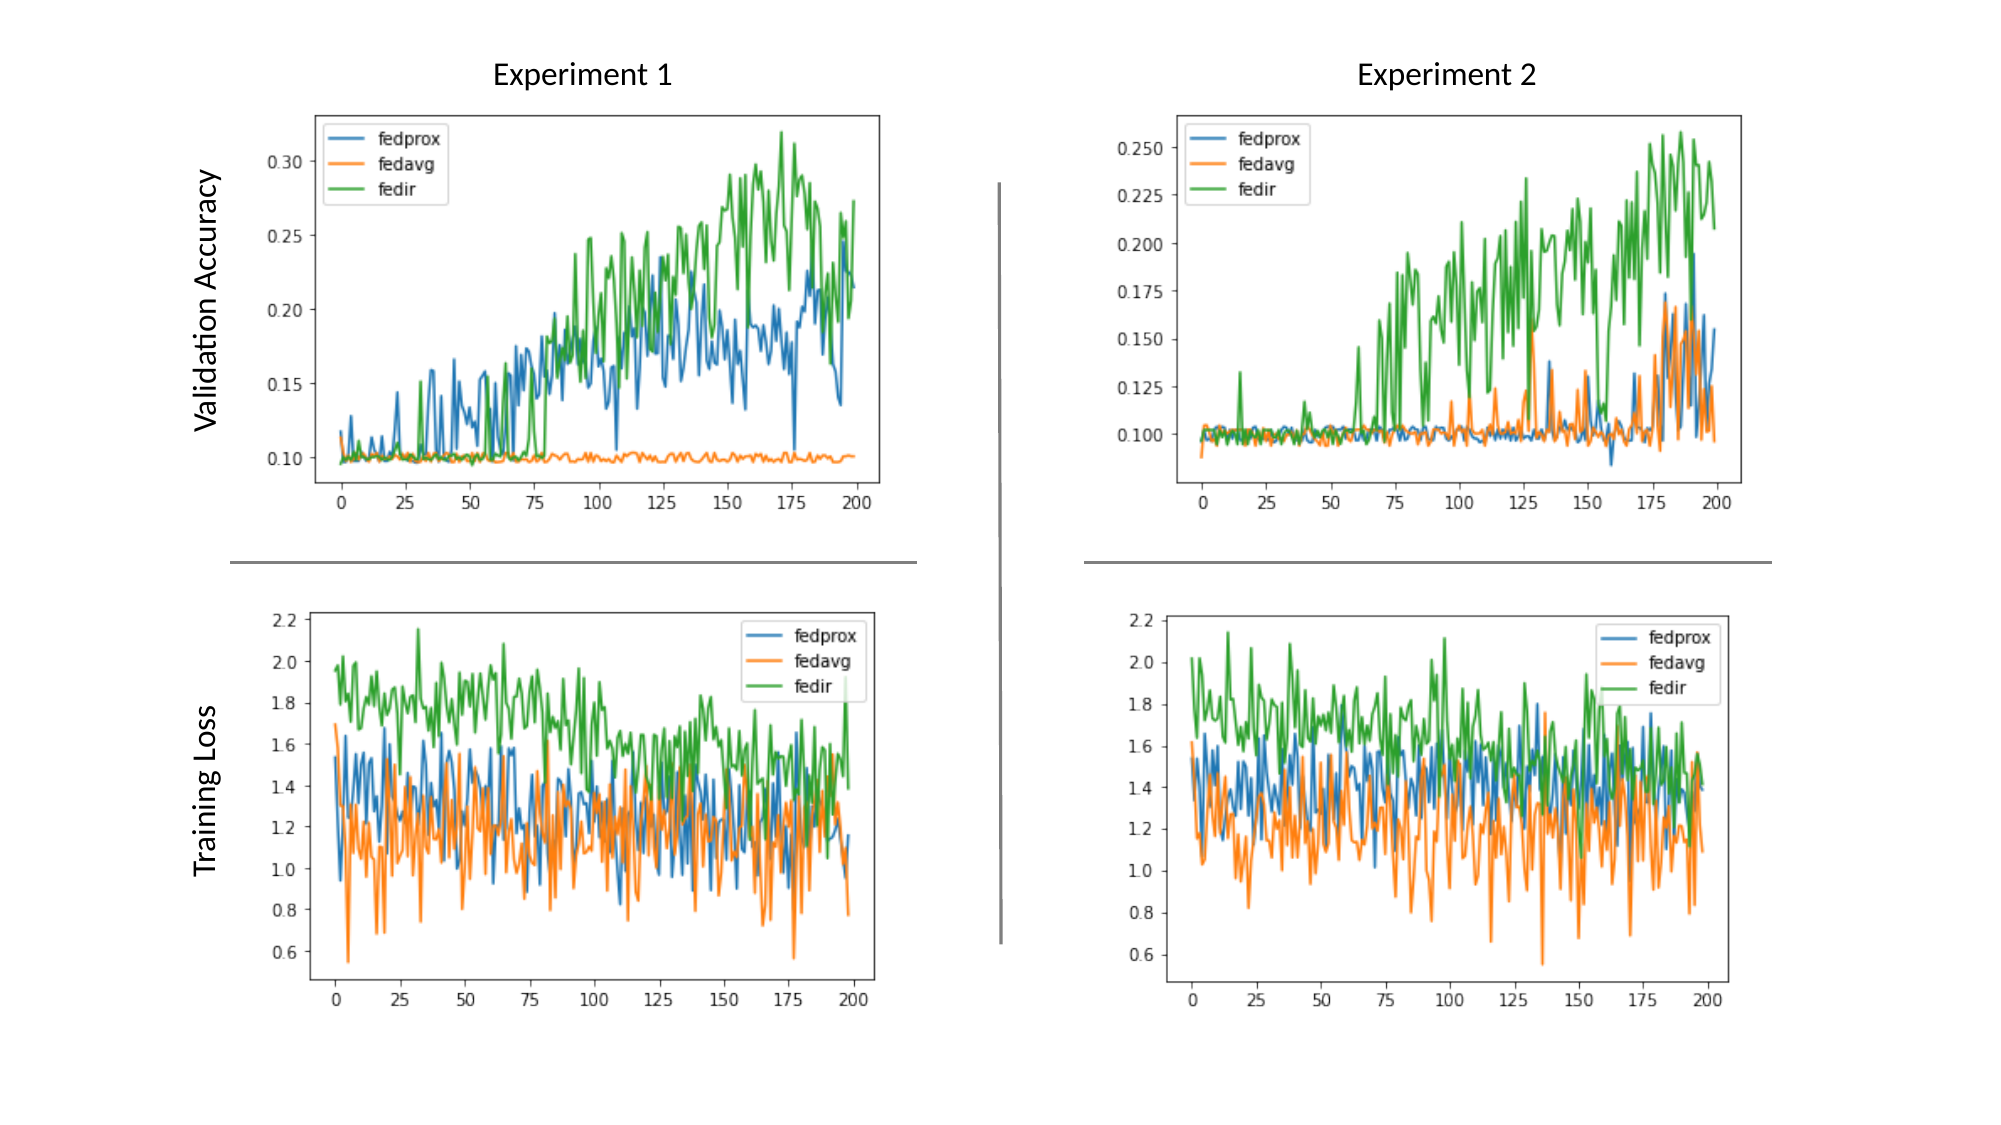

Experiment 1
Experiment 2
Validation Accuracy
Training Loss